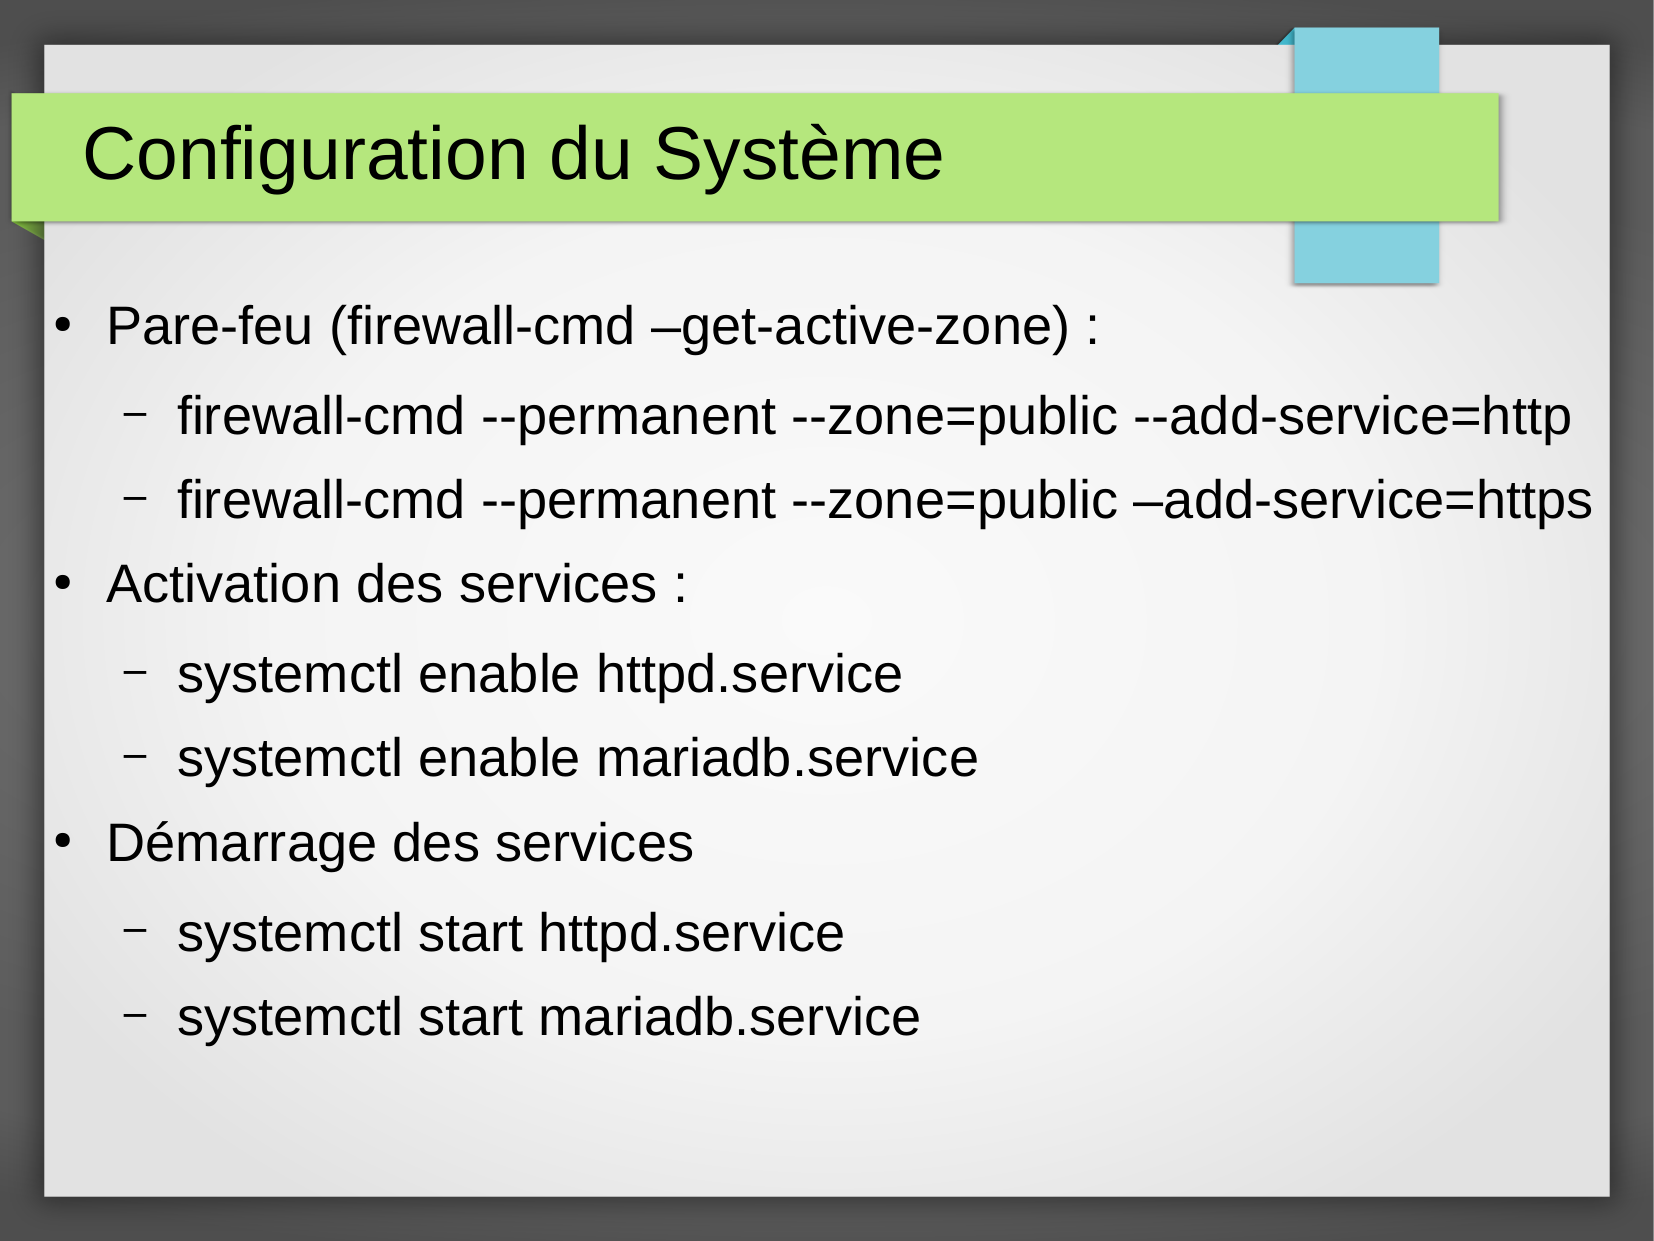

# Configuration du Système
Pare-feu (firewall-cmd –get-active-zone) :
firewall-cmd --permanent --zone=public --add-service=http
firewall-cmd --permanent --zone=public –add-service=https
Activation des services :
systemctl enable httpd.service
systemctl enable mariadb.service
Démarrage des services
systemctl start httpd.service
systemctl start mariadb.service